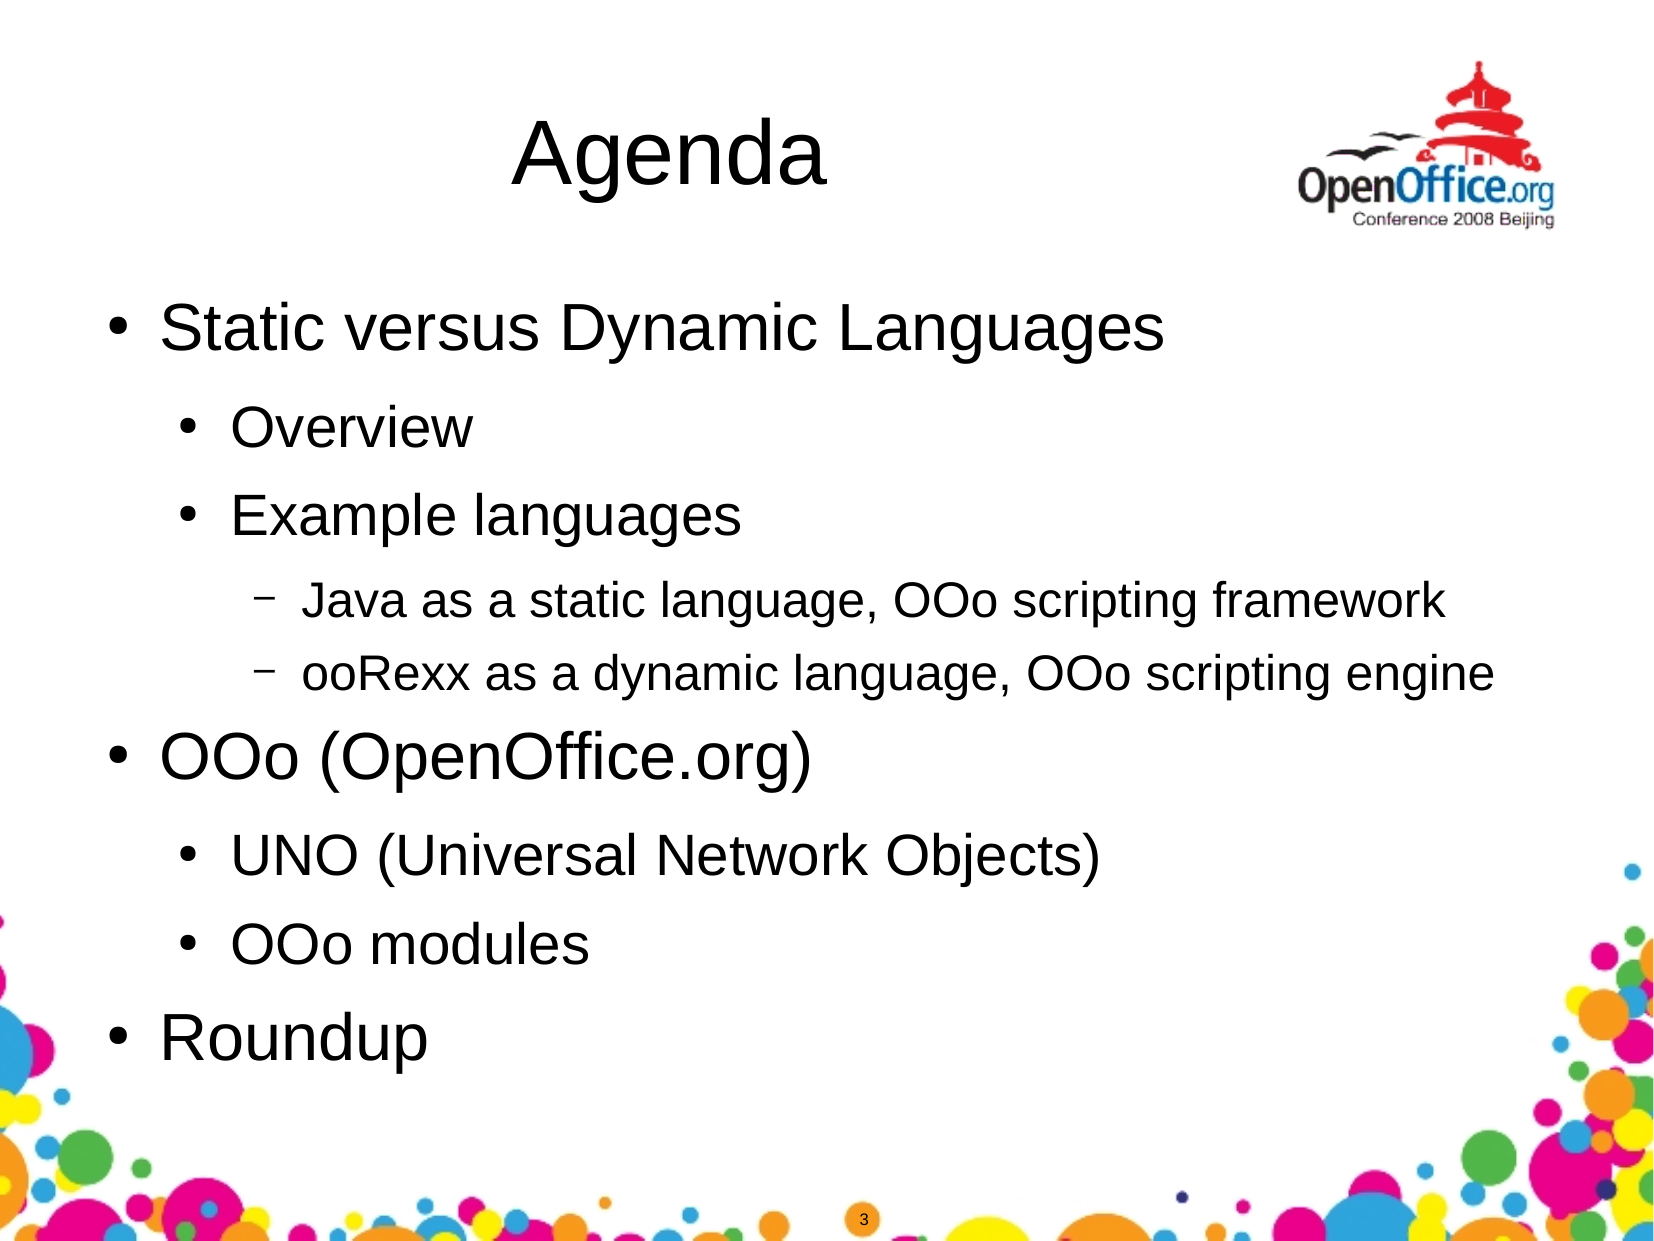

# Agenda
Static versus Dynamic Languages
Overview
Example languages
Java as a static language, OOo scripting framework
ooRexx as a dynamic language, OOo scripting engine
OOo (OpenOffice.org)
UNO (Universal Network Objects)
OOo modules
Roundup
3